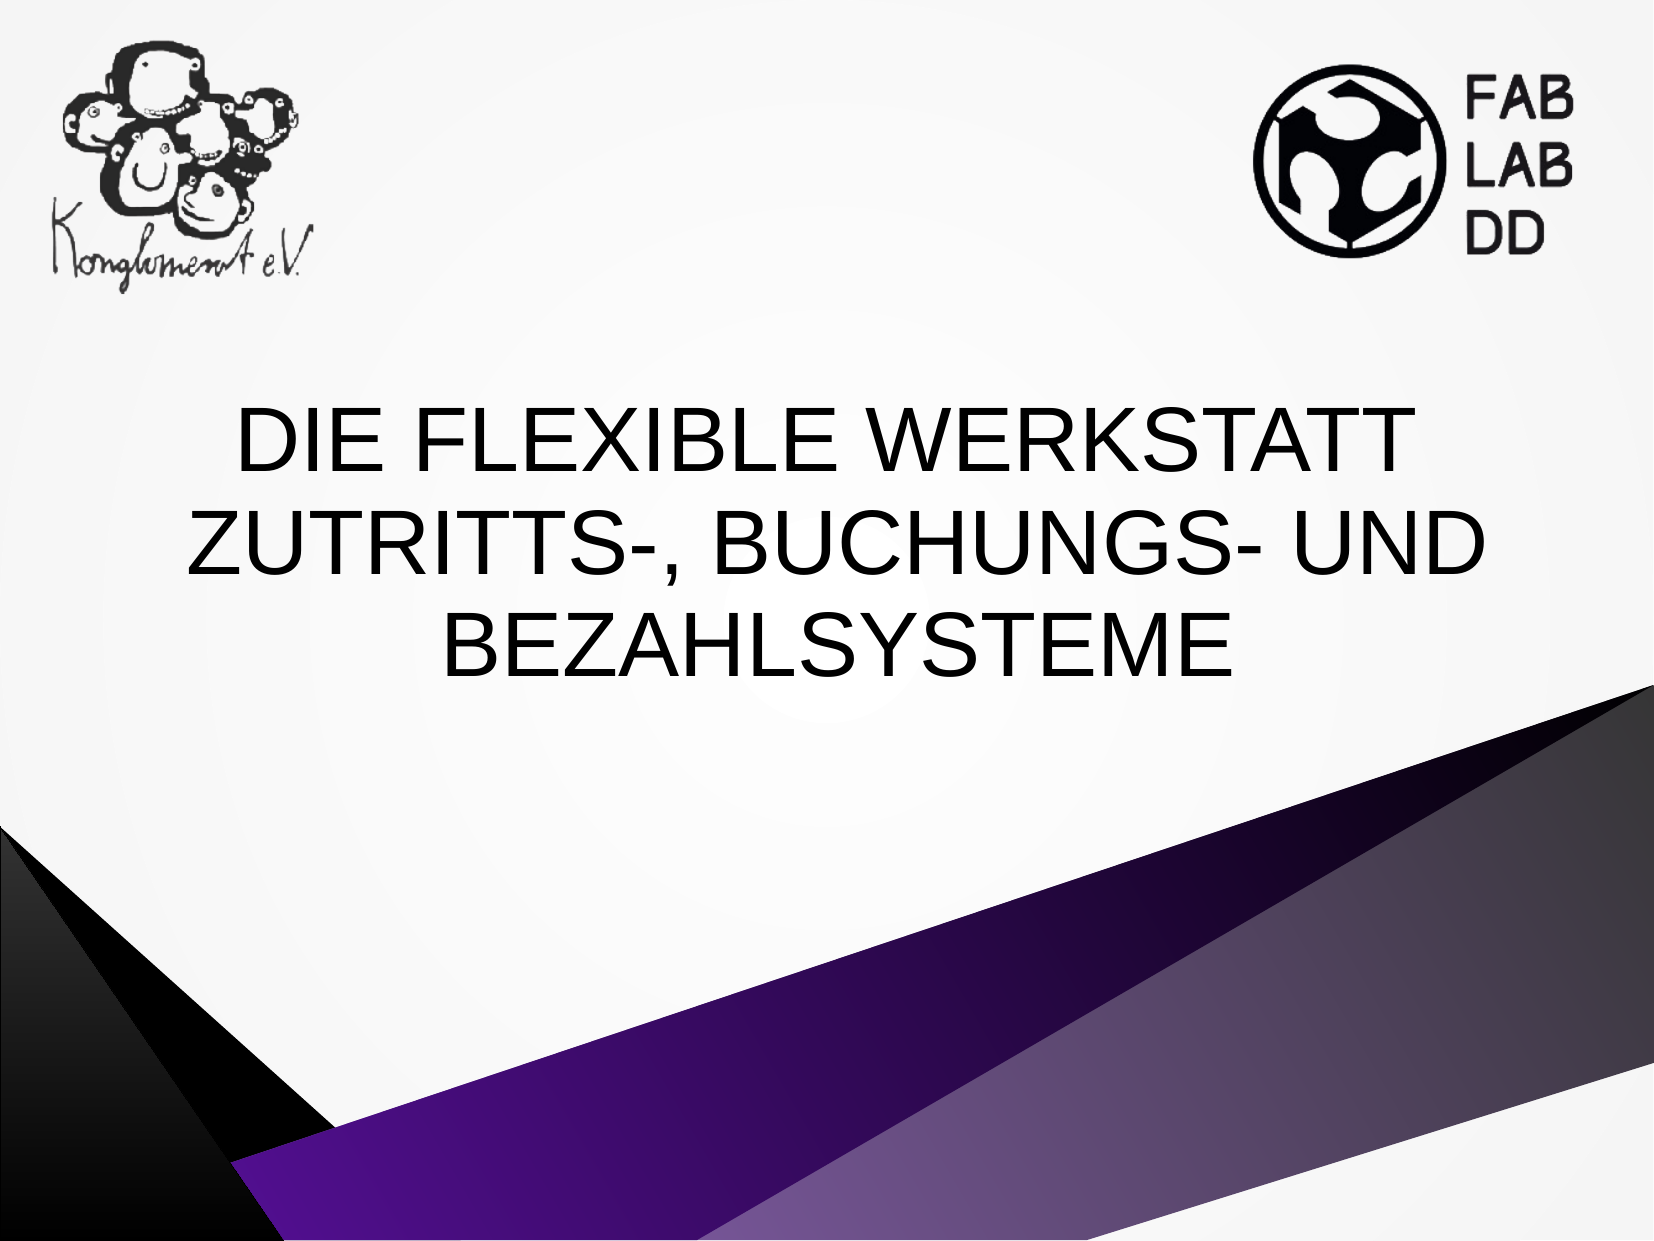

# DIE FLEXIBLE WERKSTATT ZUTRITTS-, BUCHUNGS- UND BEZAHLSYSTEME